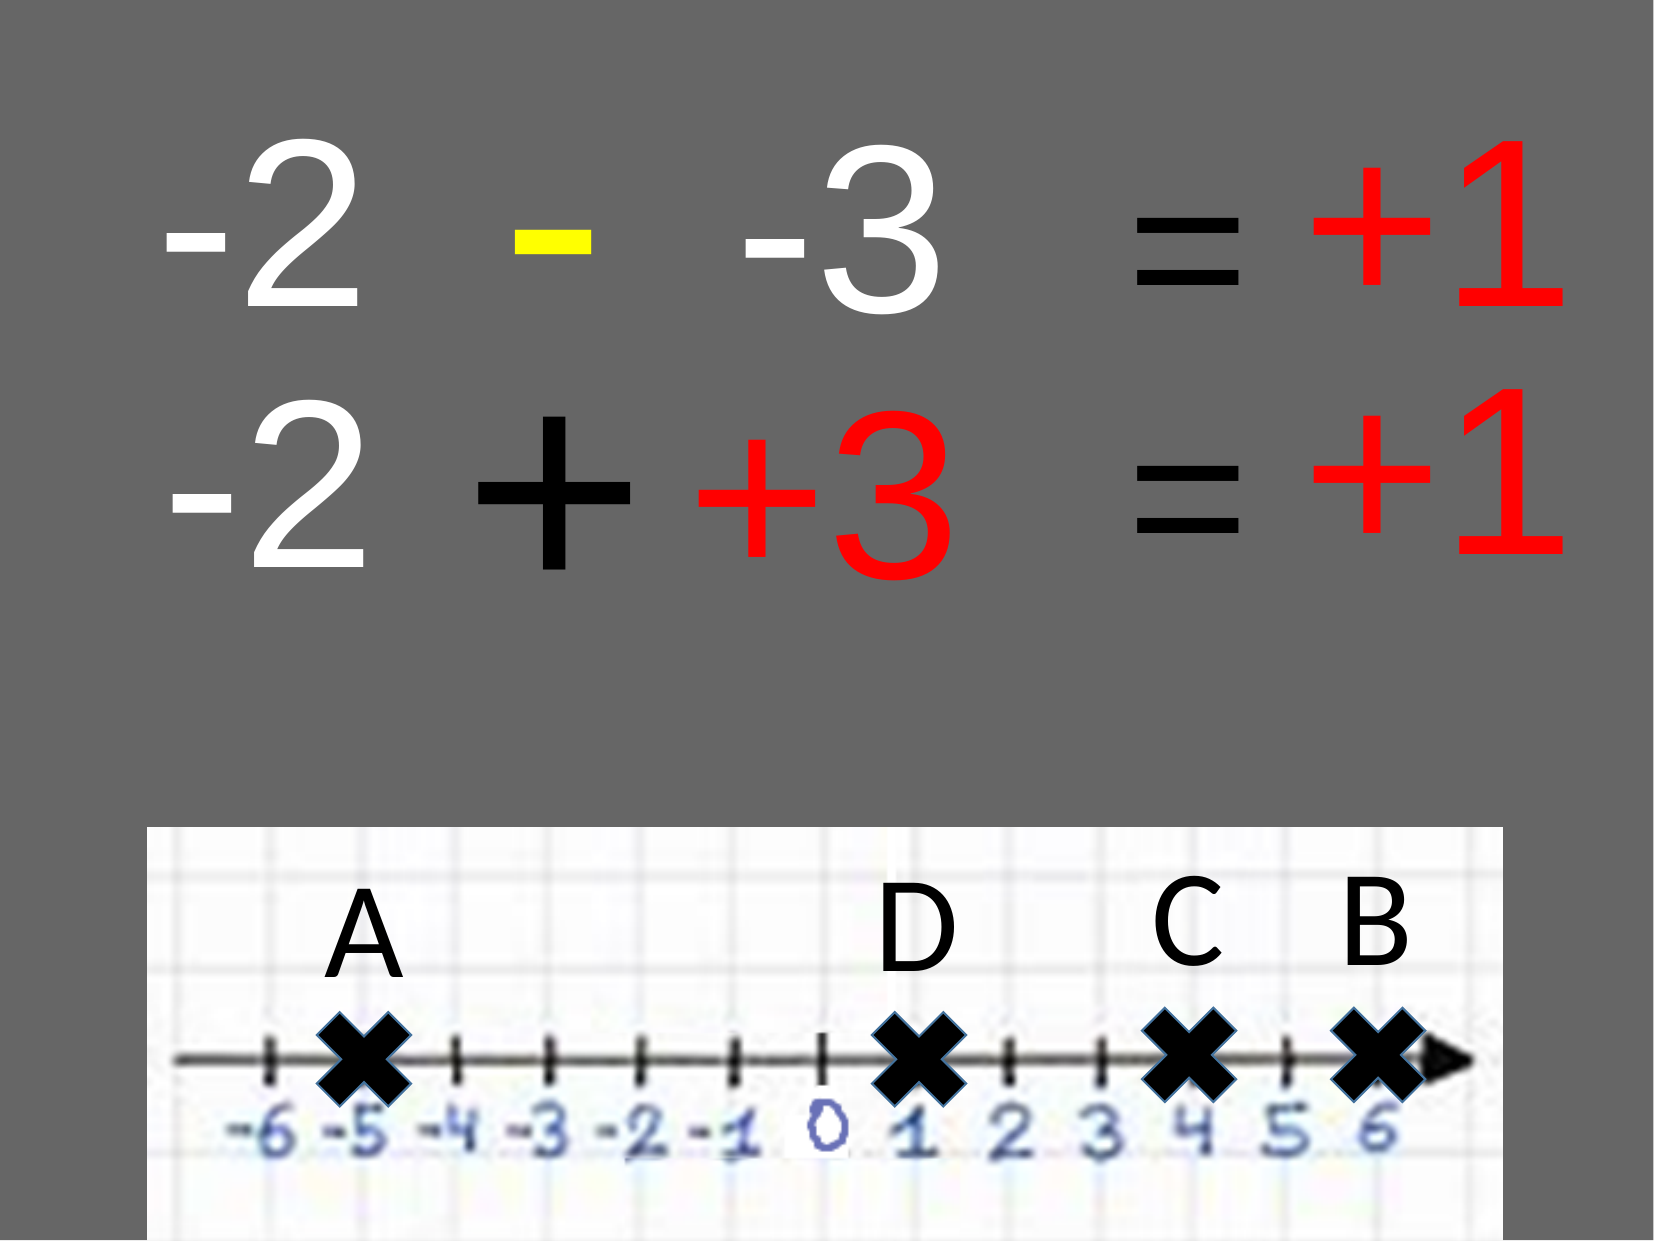

-
+1
-2
-3
=
+
+1
-2
+3
=
C
B
D
A